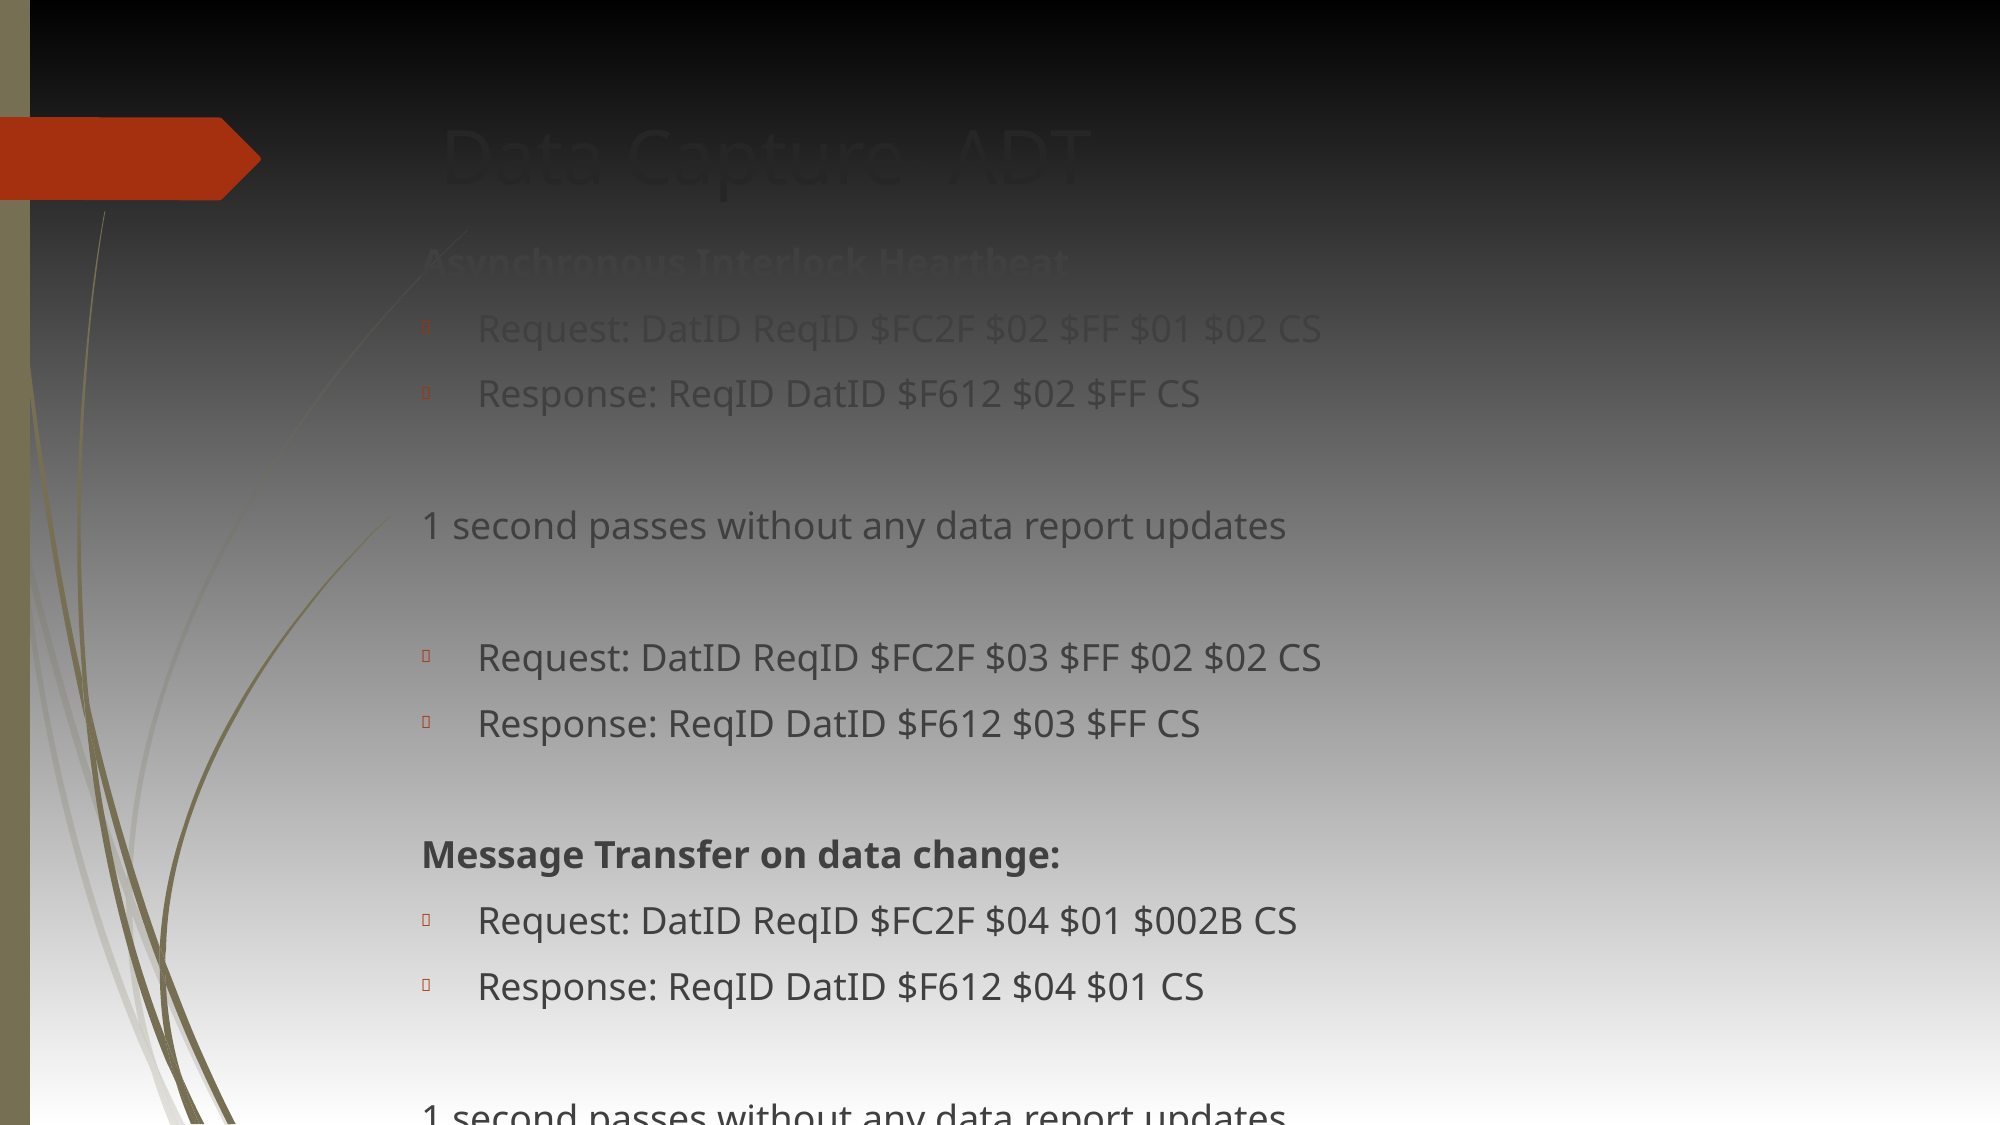

# Data Capture- ADT
Asynchronous Interlock Heartbeat
Request: DatID ReqID $FC2F $02 $FF $01 $02 CS
Response: ReqID DatID $F612 $02 $FF CS
1 second passes without any data report updates
Request: DatID ReqID $FC2F $03 $FF $02 $02 CS
Response: ReqID DatID $F612 $03 $FF CS
Message Transfer on data change:
Request: DatID ReqID $FC2F $04 $01 $002B CS
Response: ReqID DatID $F612 $04 $01 CS
1 second passes without any data report updates
Request: DatID ReqID $FC2F $05 $FF $03 $03 CS
Response: ReqID DatID $F612 $05 $FF CS